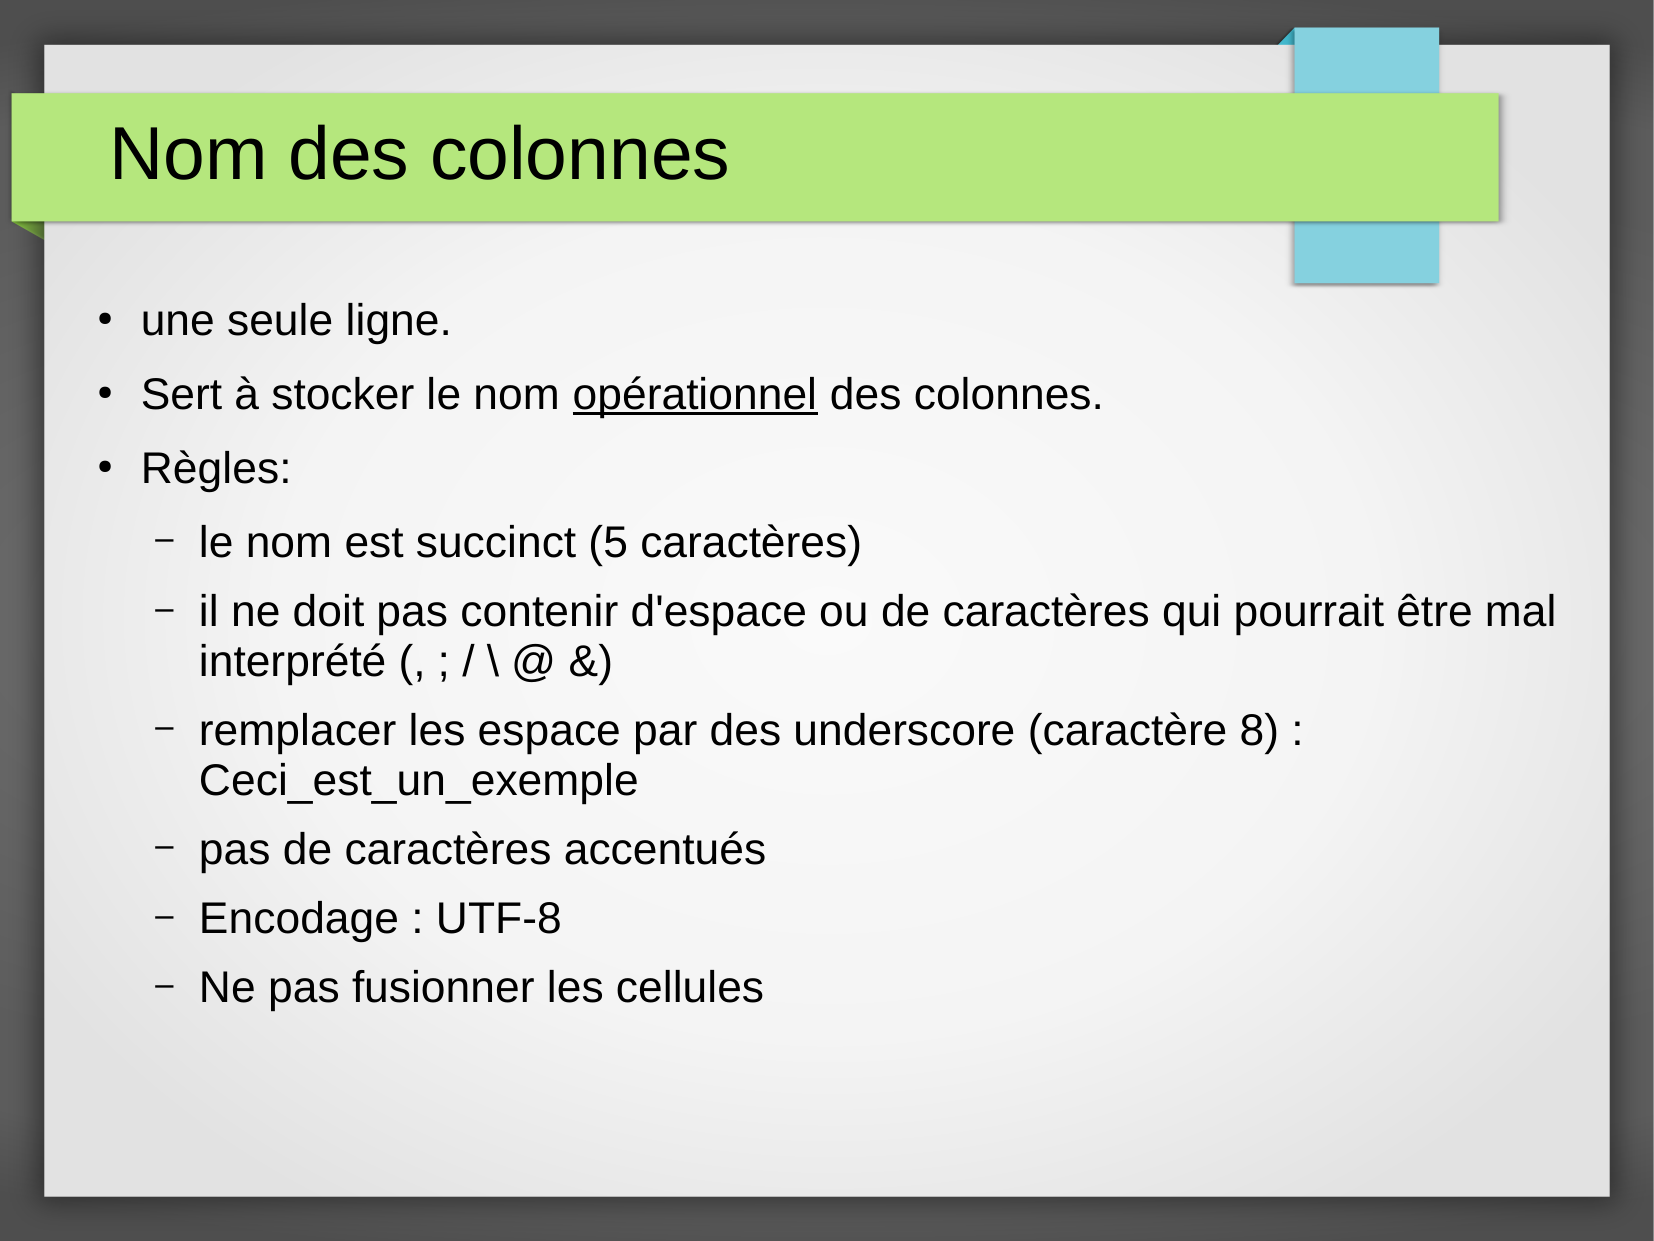

# Nom des colonnes
une seule ligne.
Sert à stocker le nom opérationnel des colonnes.
Règles:
le nom est succinct (5 caractères)
il ne doit pas contenir d'espace ou de caractères qui pourrait être mal interprété (, ; / \ @ &)
remplacer les espace par des underscore (caractère 8) : Ceci_est_un_exemple
pas de caractères accentués
Encodage : UTF-8
Ne pas fusionner les cellules